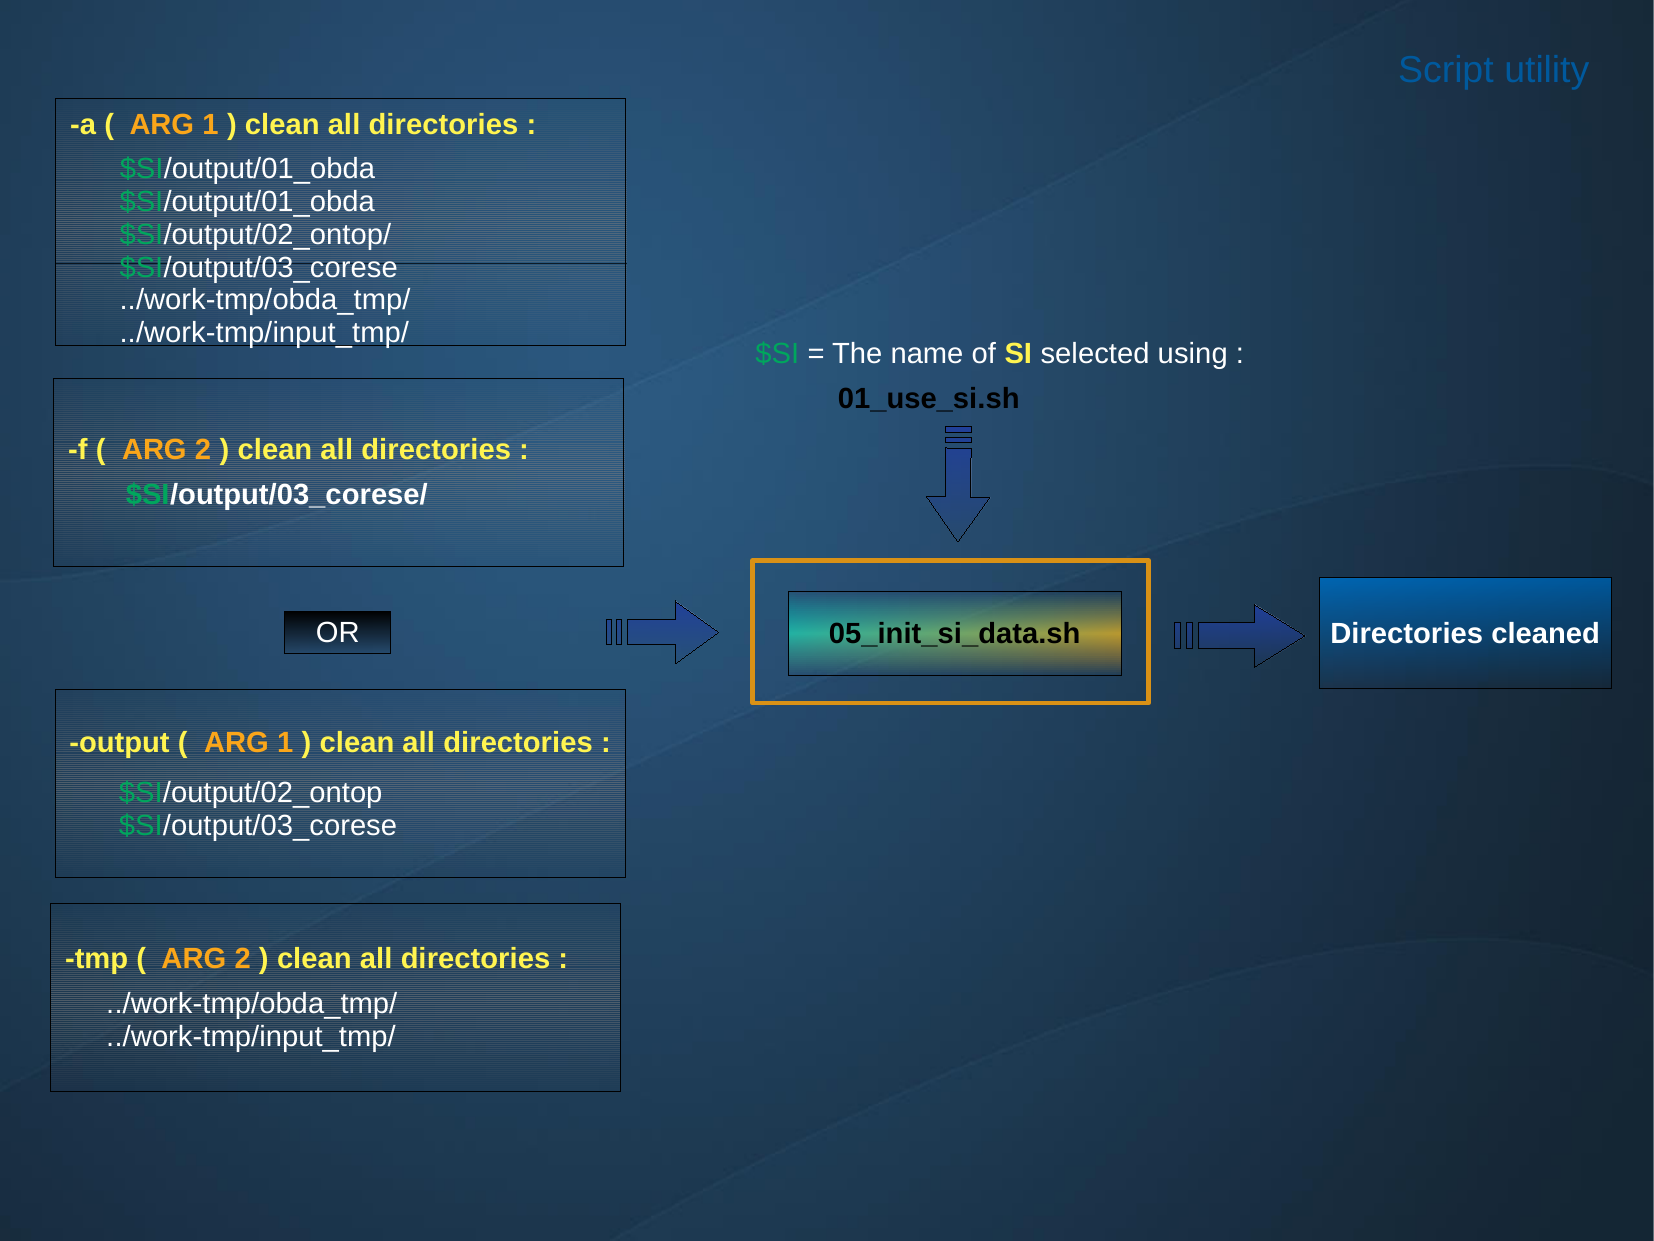

Script utility
-a ( ARG 1 ) clean all directories :
 $SI/output/01_obda
 $SI/output/01_obda
 $SI/output/02_ontop/
 $SI/output/03_corese
 ../work-tmp/obda_tmp/
 ../work-tmp/input_tmp/
 $SI = The name of SI selected using :
 01_use_si.sh
-f ( ARG 2 ) clean all directories :
 $SI/output/03_corese/
Directories cleaned
05_init_si_data.sh
OR
-output ( ARG 1 ) clean all directories :
 $SI/output/02_ontop
 $SI/output/03_corese
-tmp ( ARG 2 ) clean all directories :
 ../work-tmp/obda_tmp/
 ../work-tmp/input_tmp/